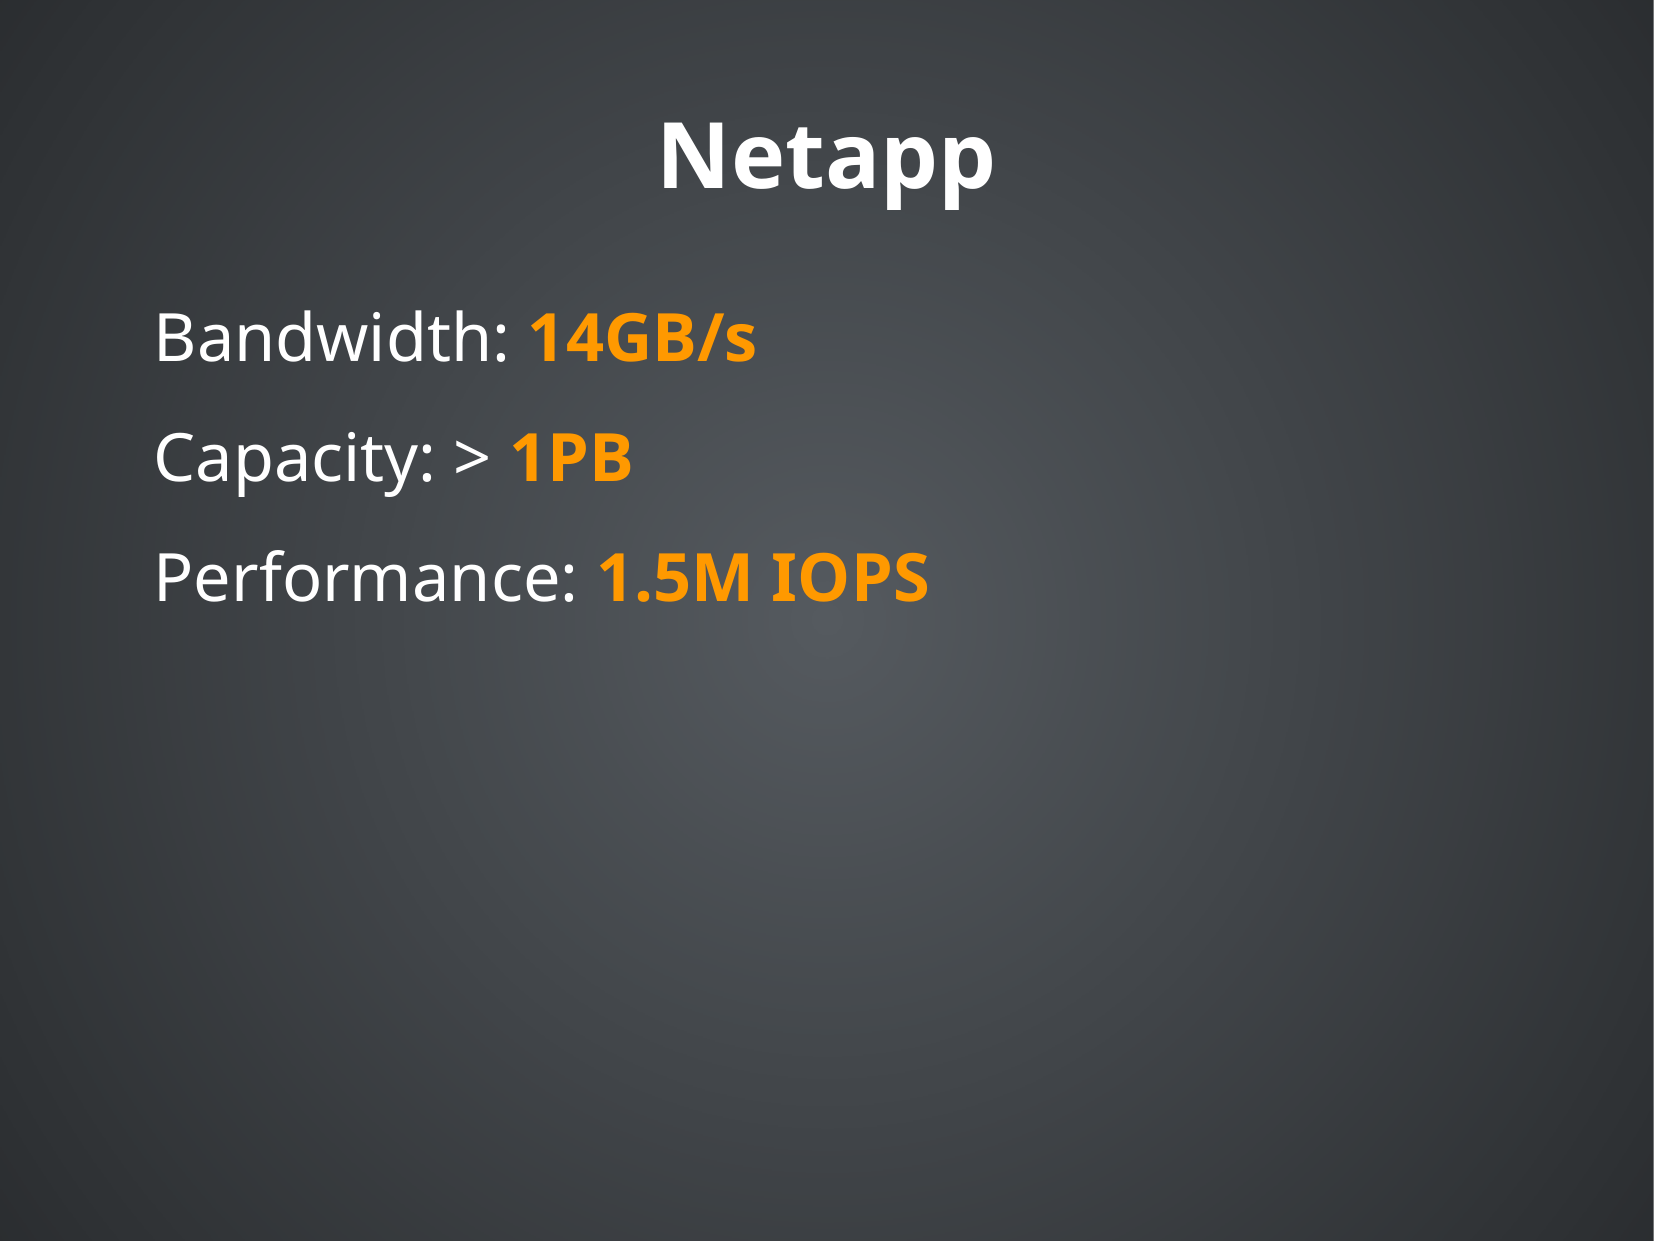

# Netapp
Bandwidth: 14GB/s
Capacity: > 1PB
Performance: 1.5M IOPS